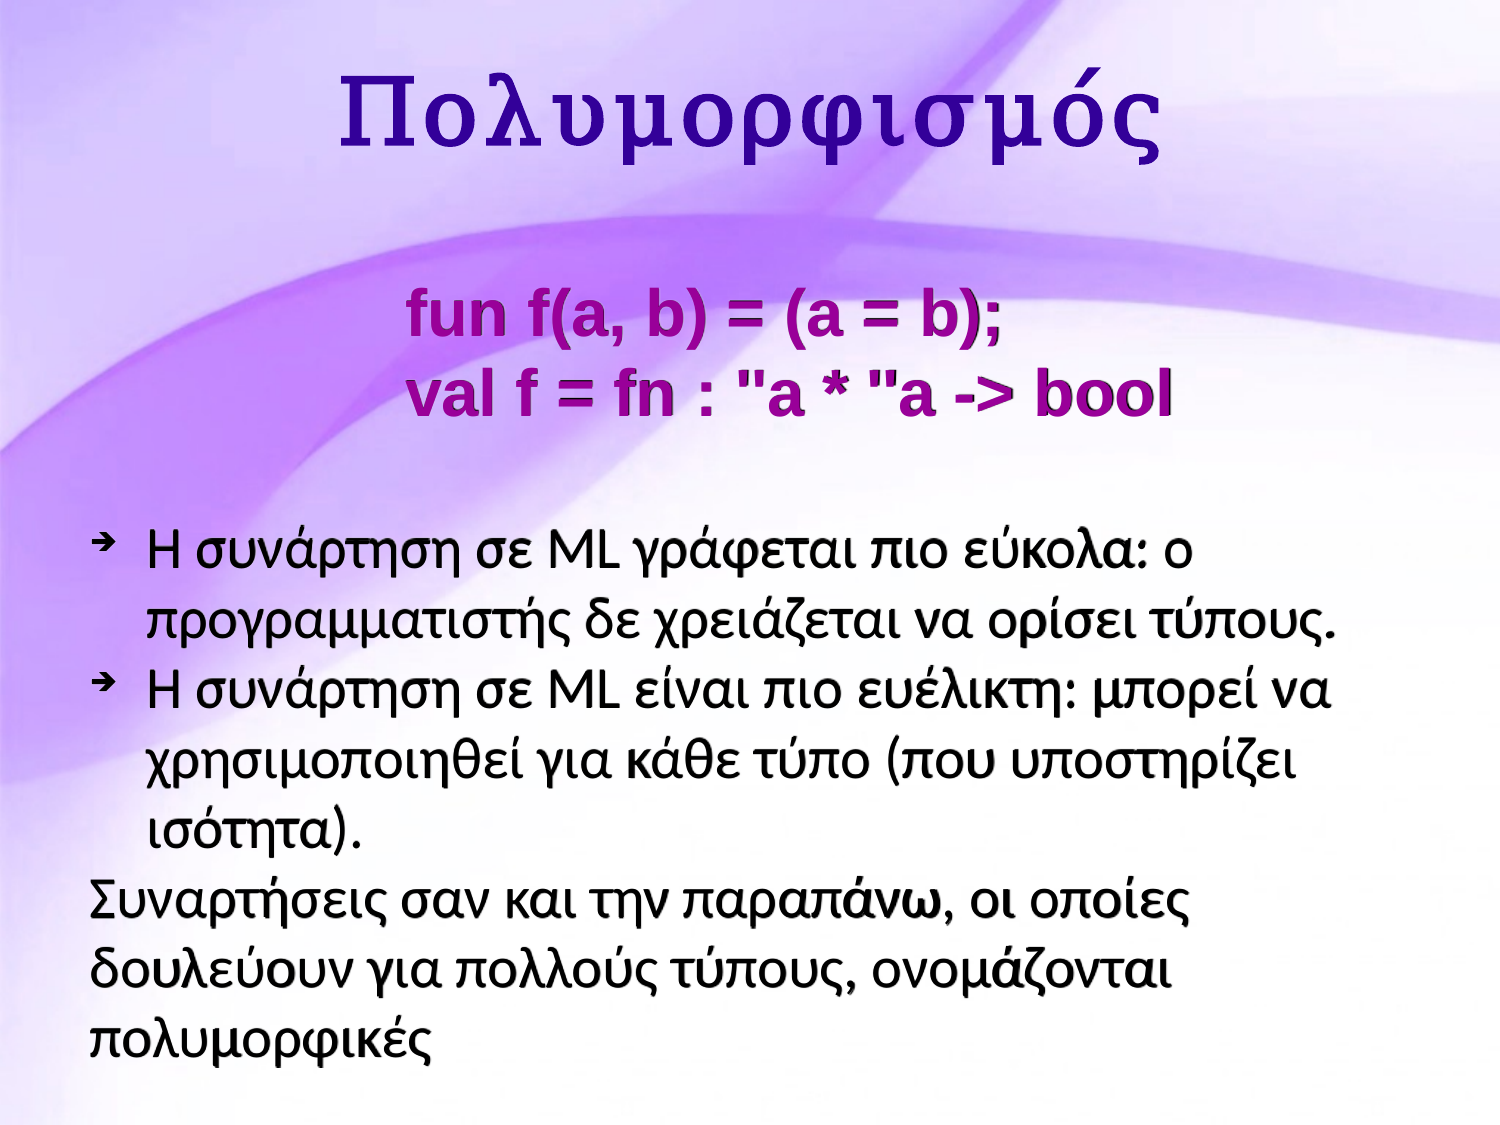

# Πολυμορφισμός
 fun f(a, b) = (a = b);
 val f = fn : ''a * ''a -> bool
Η συνάρτηση σε ML γράφεται πιο εύκολα: ο προγραμματιστής δε χρειάζεται να ορίσει τύπους.
Η συνάρτηση σε ML είναι πιο ευέλικτη: μπορεί να χρησιμοποιηθεί για κάθε τύπο (που υποστηρίζει ισότητα).
Συναρτήσεις σαν και την παραπάνω, οι οποίες δουλεύουν για πολλούς τύπους, ονομάζονται πολυμορφικές